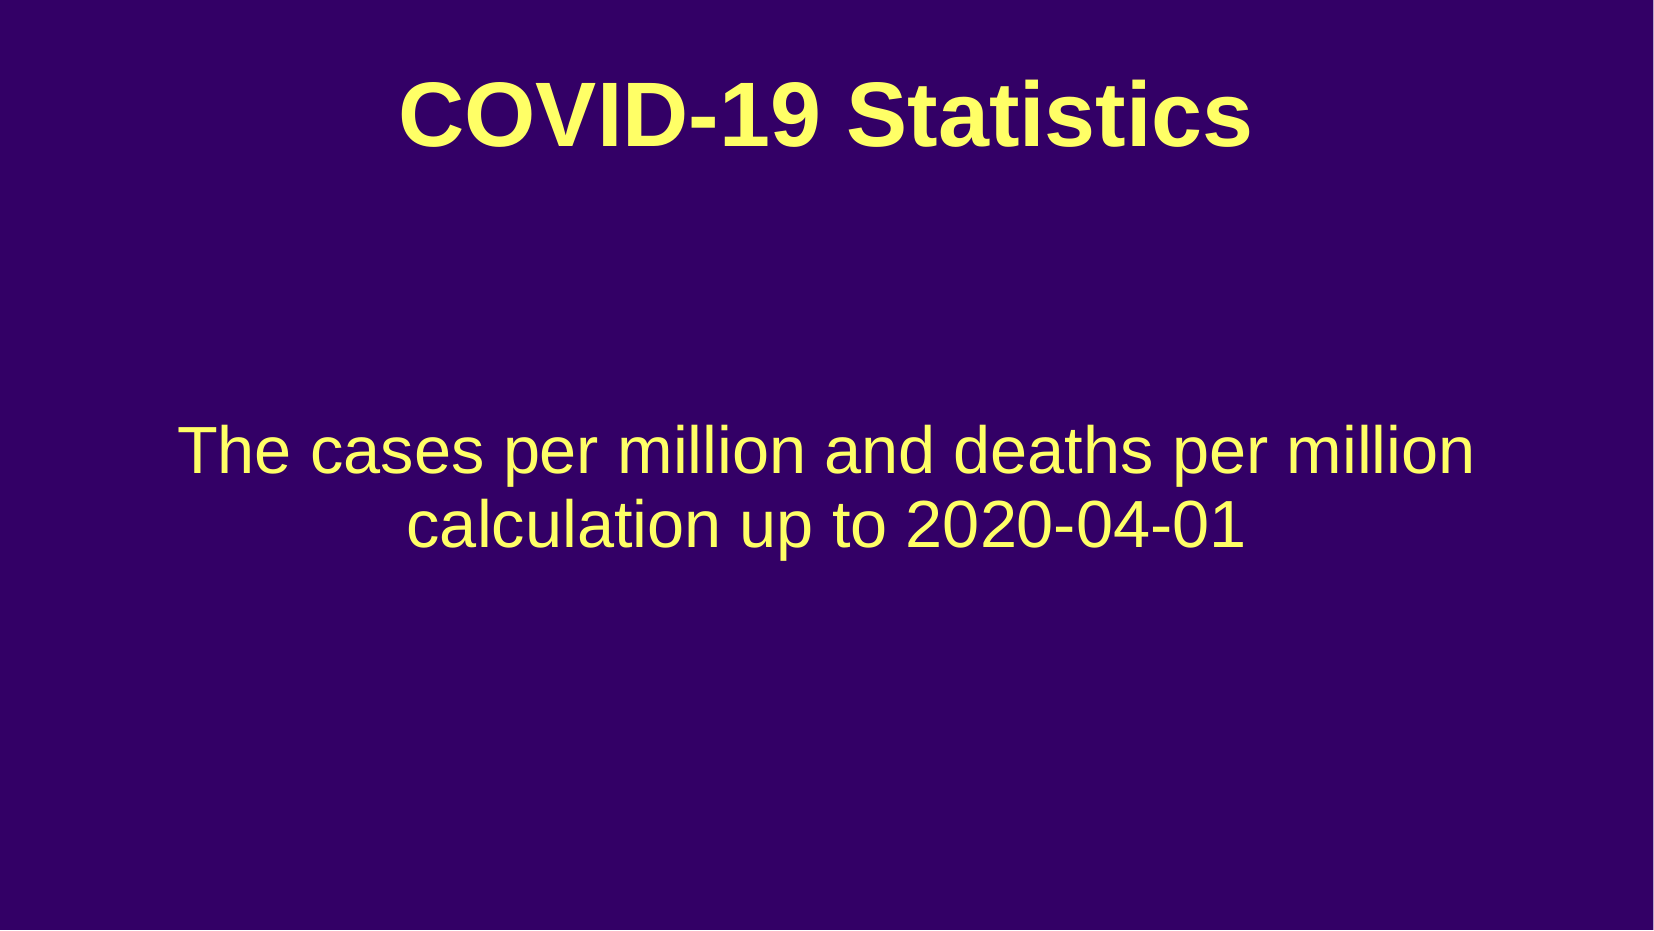

# COVID-19 Statistics
The cases per million and deaths per million calculation up to 2020-04-01